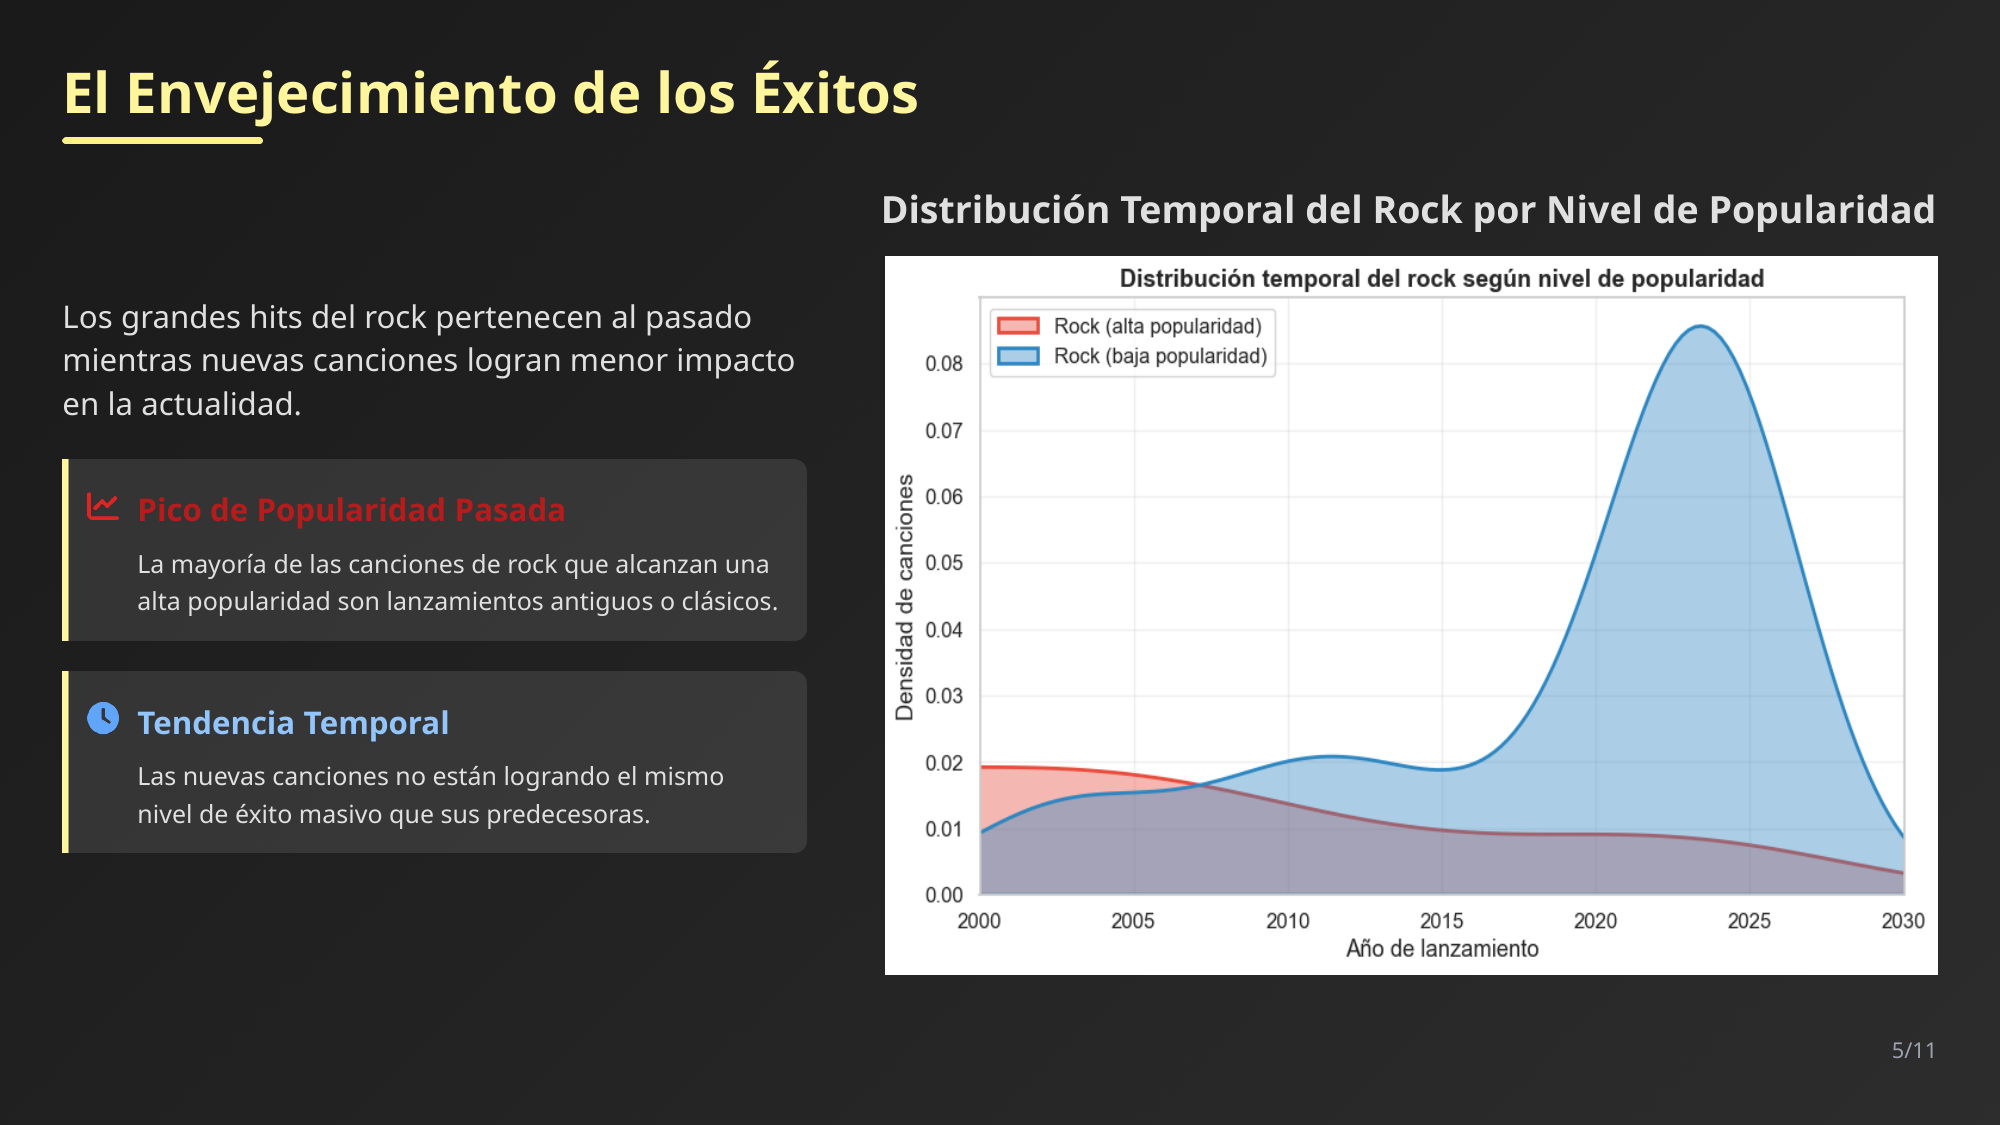

El Envejecimiento de los Éxitos
Distribución Temporal del Rock por Nivel de Popularidad
Los grandes hits del rock pertenecen al pasado mientras nuevas canciones logran menor impacto en la actualidad.
Pico de Popularidad Pasada
La mayoría de las canciones de rock que alcanzan una alta popularidad son lanzamientos antiguos o clásicos.
Tendencia Temporal
Las nuevas canciones no están logrando el mismo nivel de éxito masivo que sus predecesoras.
Éxitos de Alta Popularidad (rock clásico)
Éxitos de Baja Popularidad (rock moderno)
5/11